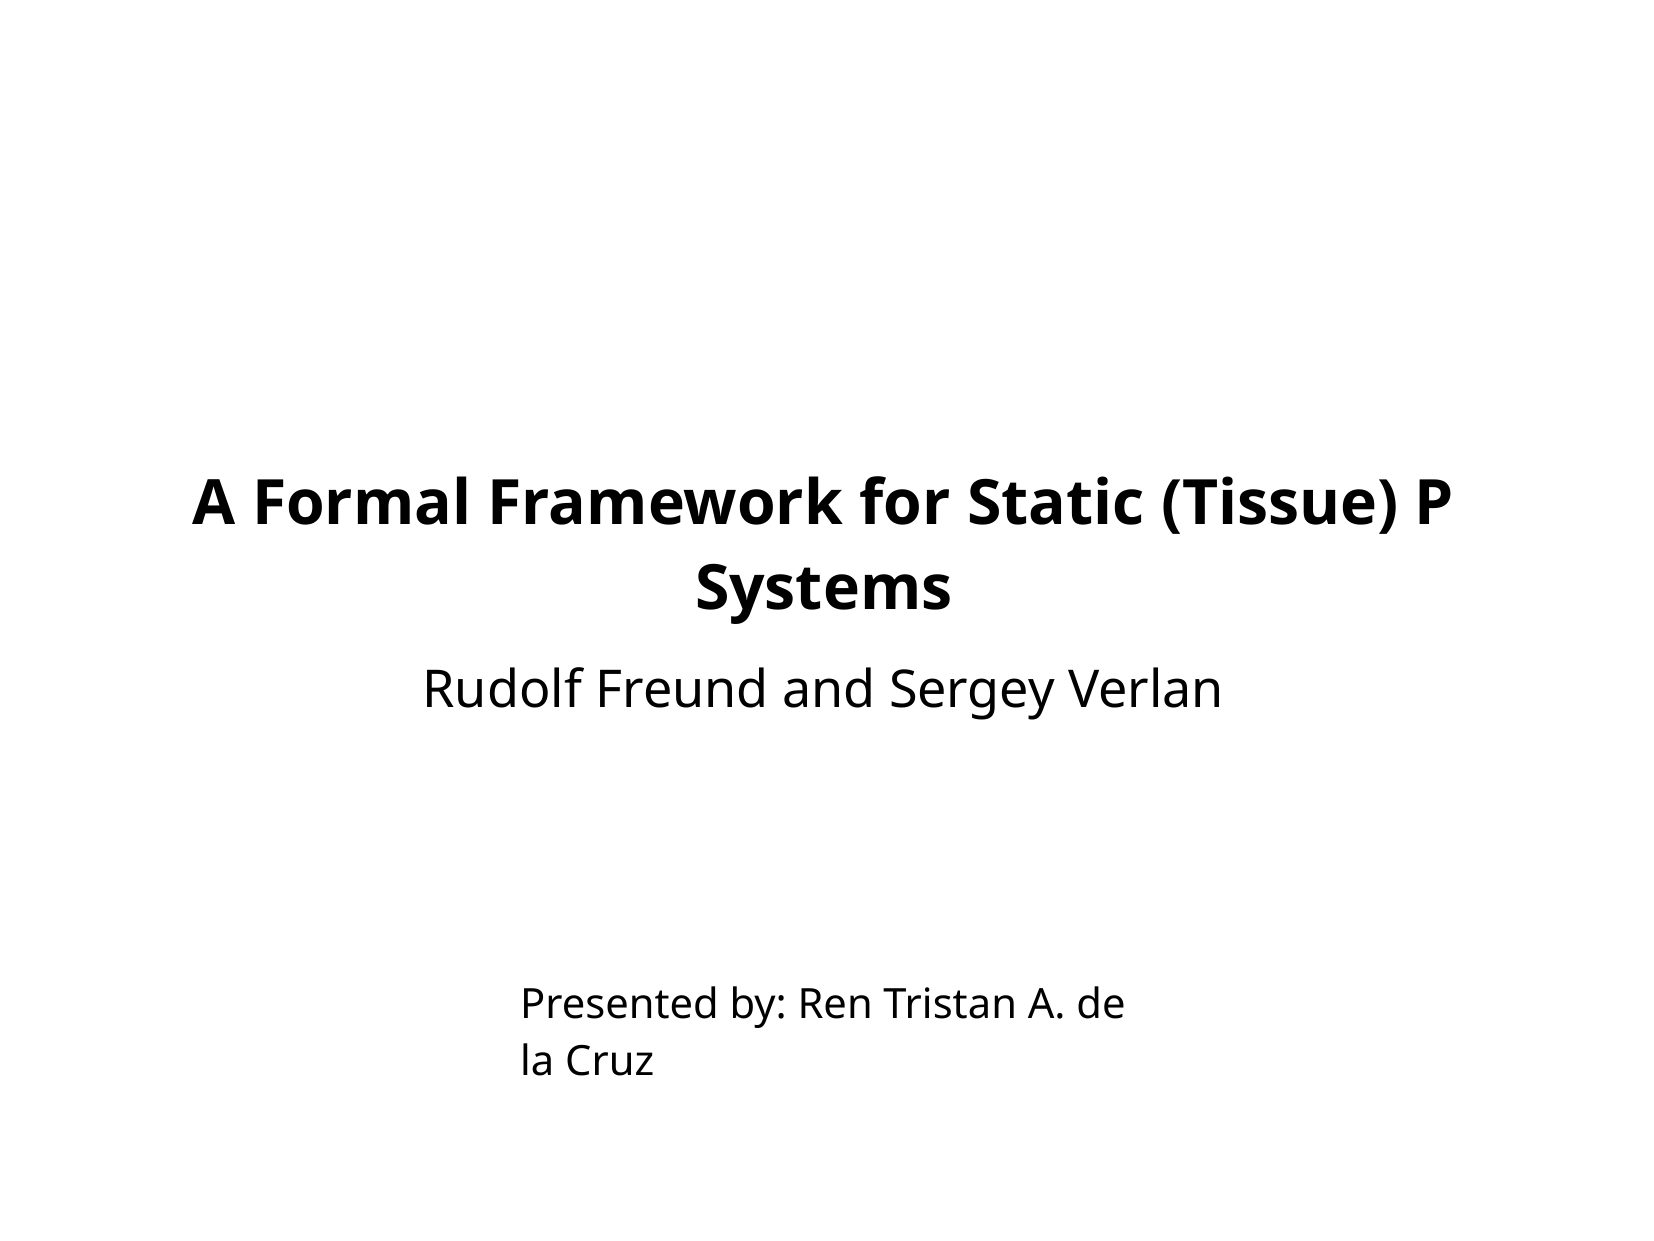

A Formal Framework for Static (Tissue) P Systems
Rudolf Freund and Sergey Verlan
Presented by: Ren Tristan A. de la Cruz